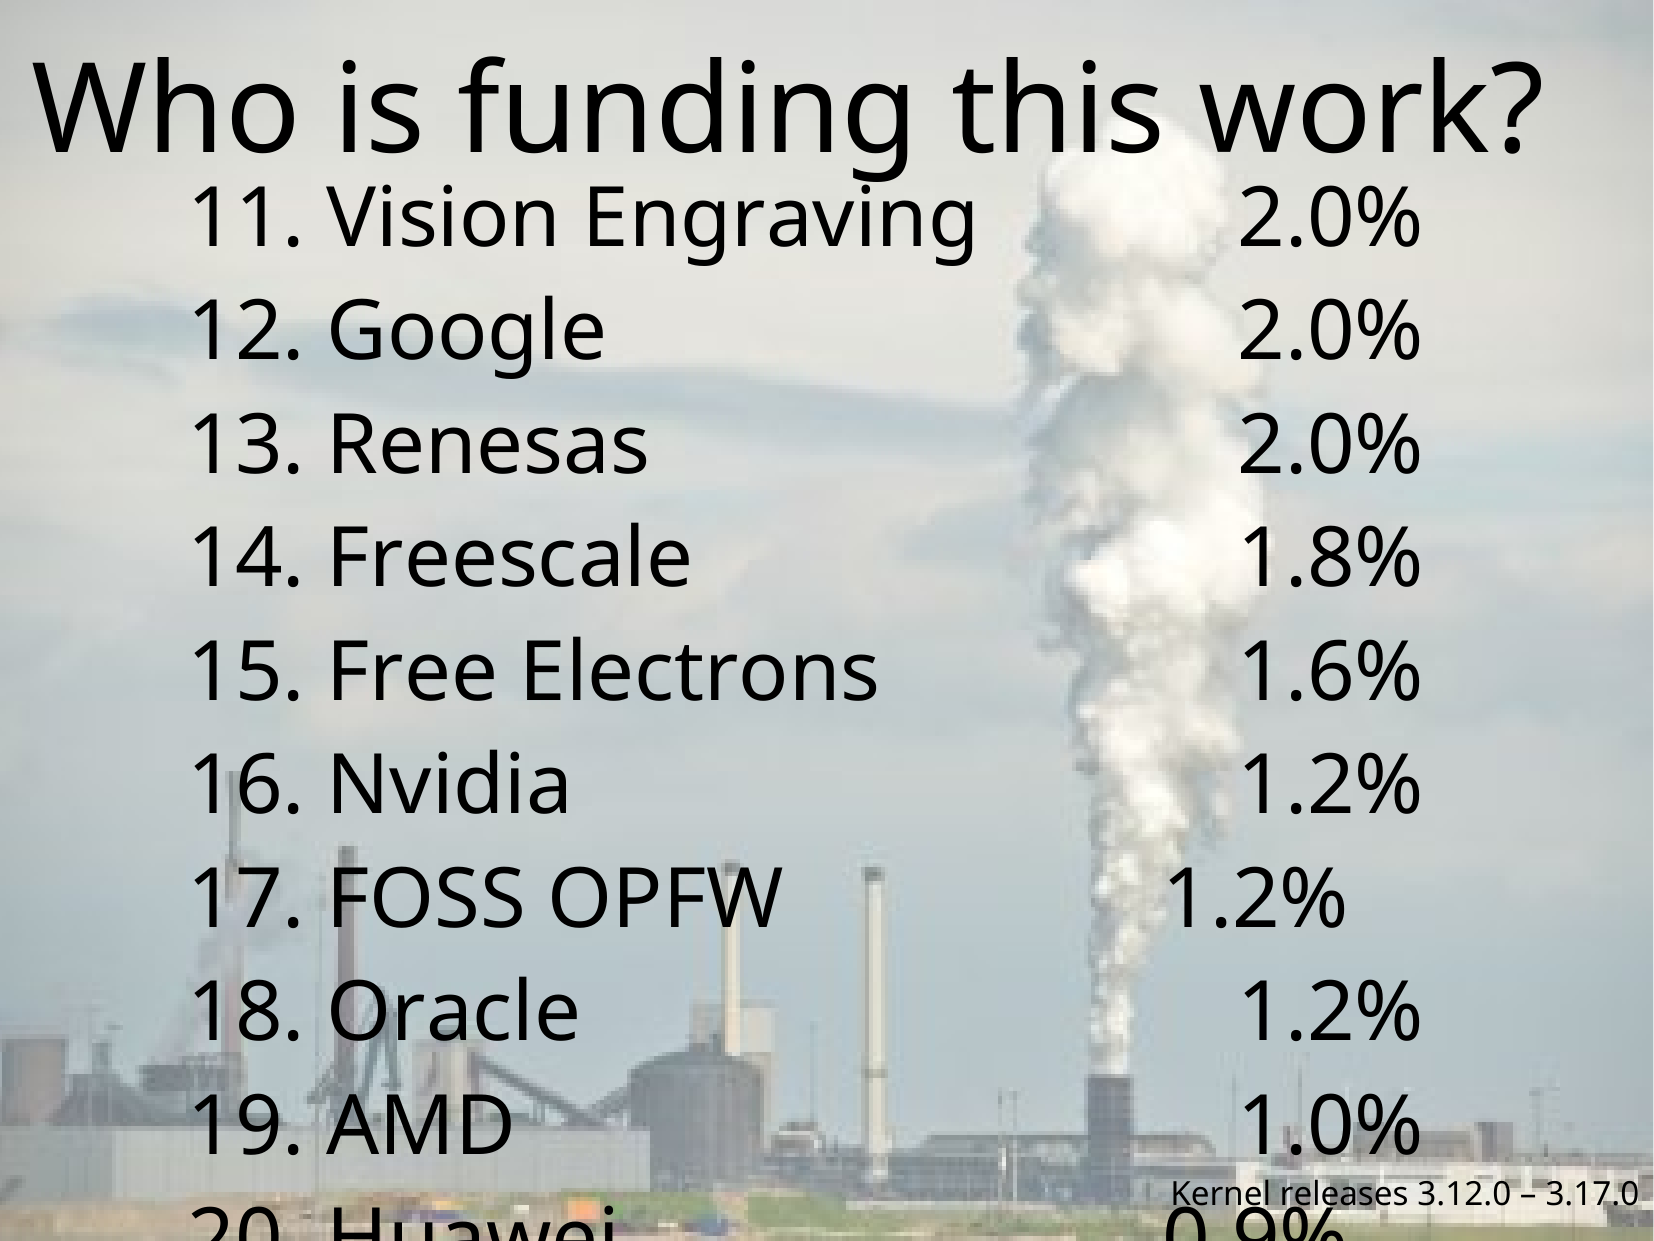

Who is funding this work?
11. Vision Engraving				2.0%
12. Google									2.0%
13. Renesas								2.0%
14. Freescale								1.8%
15. Free Electrons					1.6%
16. Nvidia									1.2%
17. FOSS OPFW						1.2%
18. Oracle									1.2%
19. AMD										1.0%
20. Huawei								0.9%
Kernel releases 3.12.0 – 3.17.0